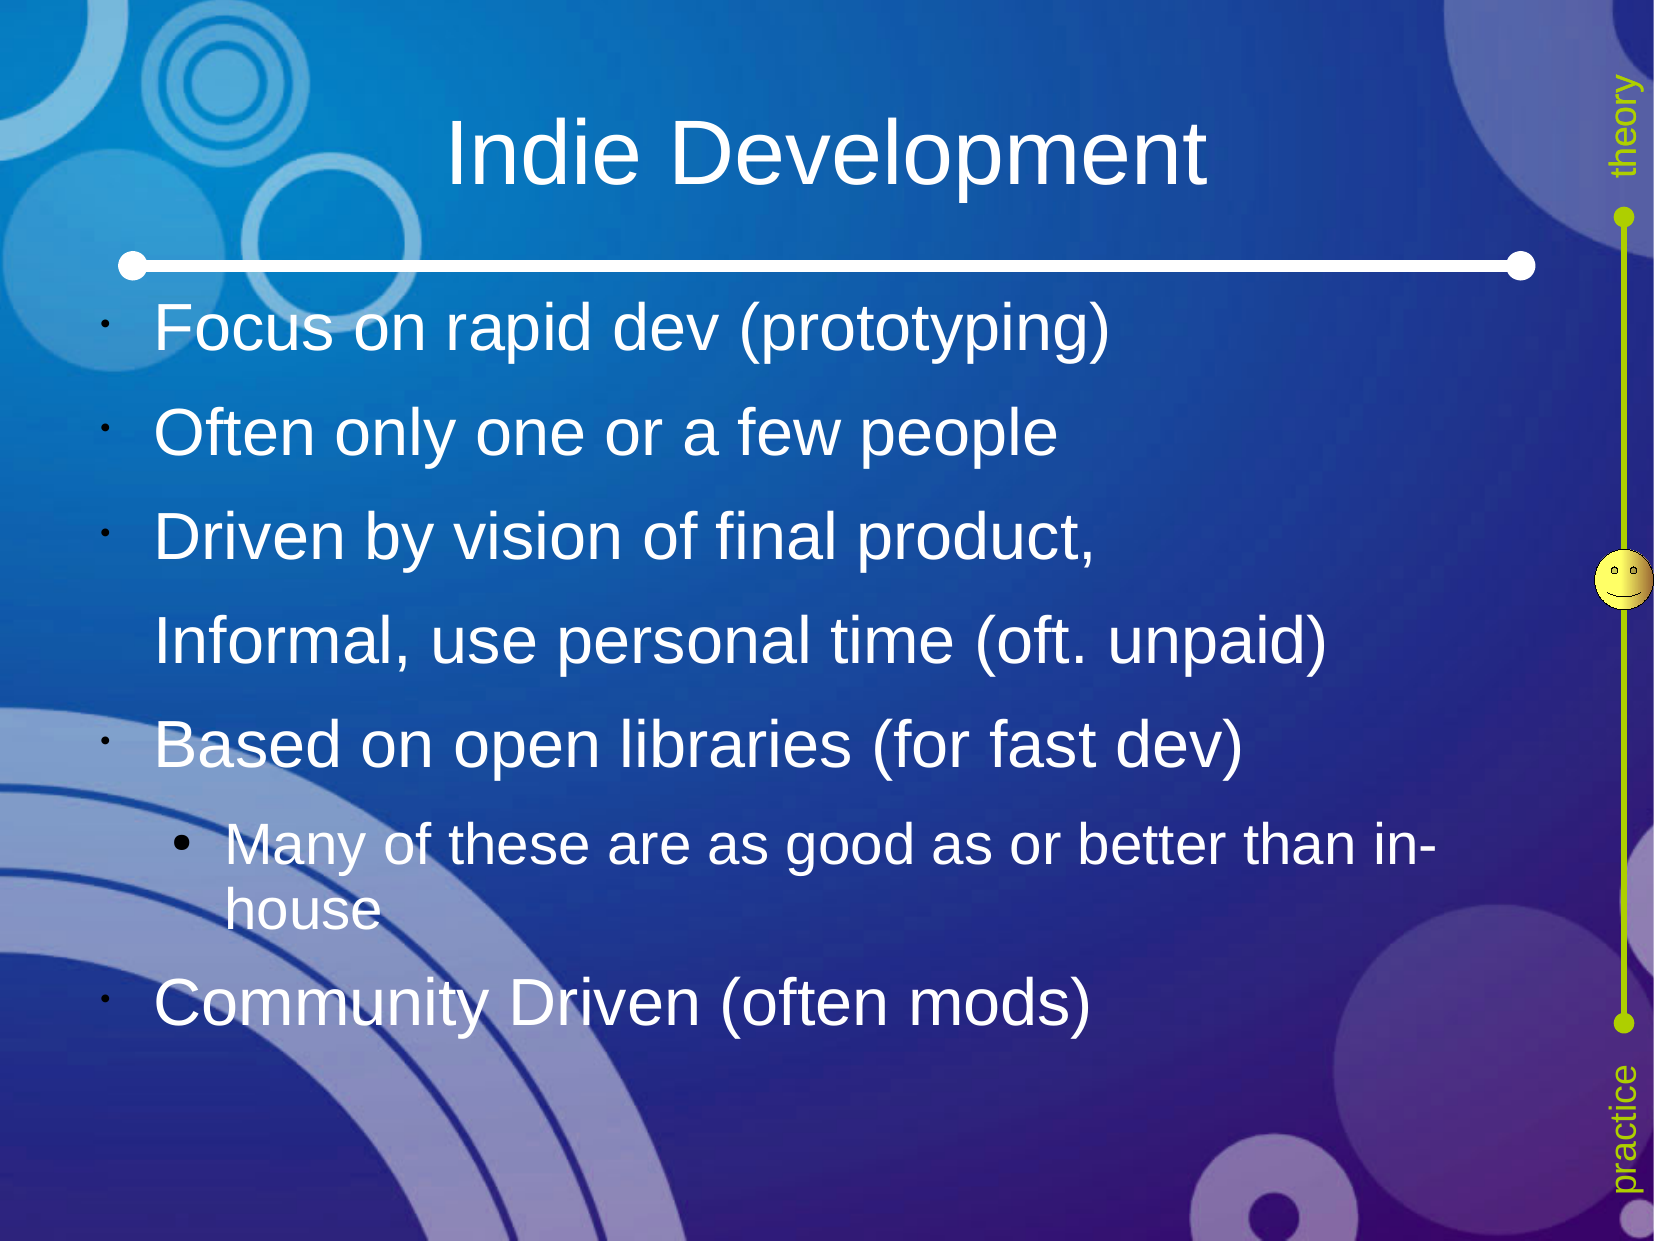

# Indie Development
Focus on rapid dev (prototyping)
Often only one or a few people
Driven by vision of final product,
Informal, use personal time (oft. unpaid)
Based on open libraries (for fast dev)
Many of these are as good as or better than in-house
Community Driven (often mods)